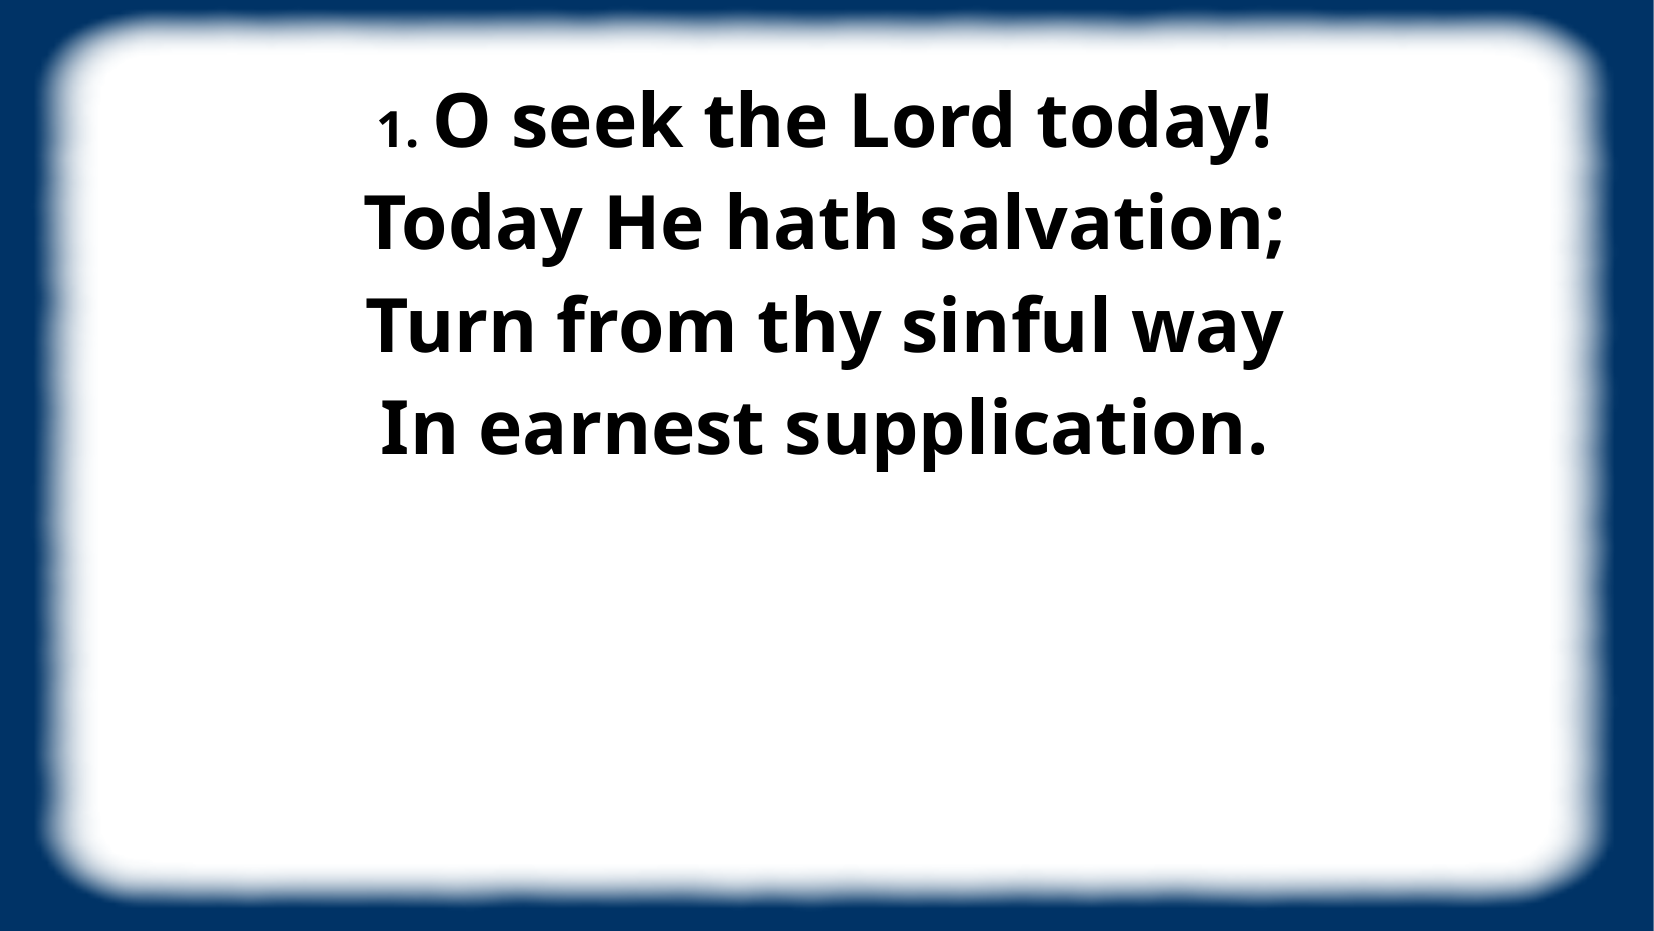

1. O seek the Lord today!
Today He hath salvation;
Turn from thy sinful way
In earnest supplication.